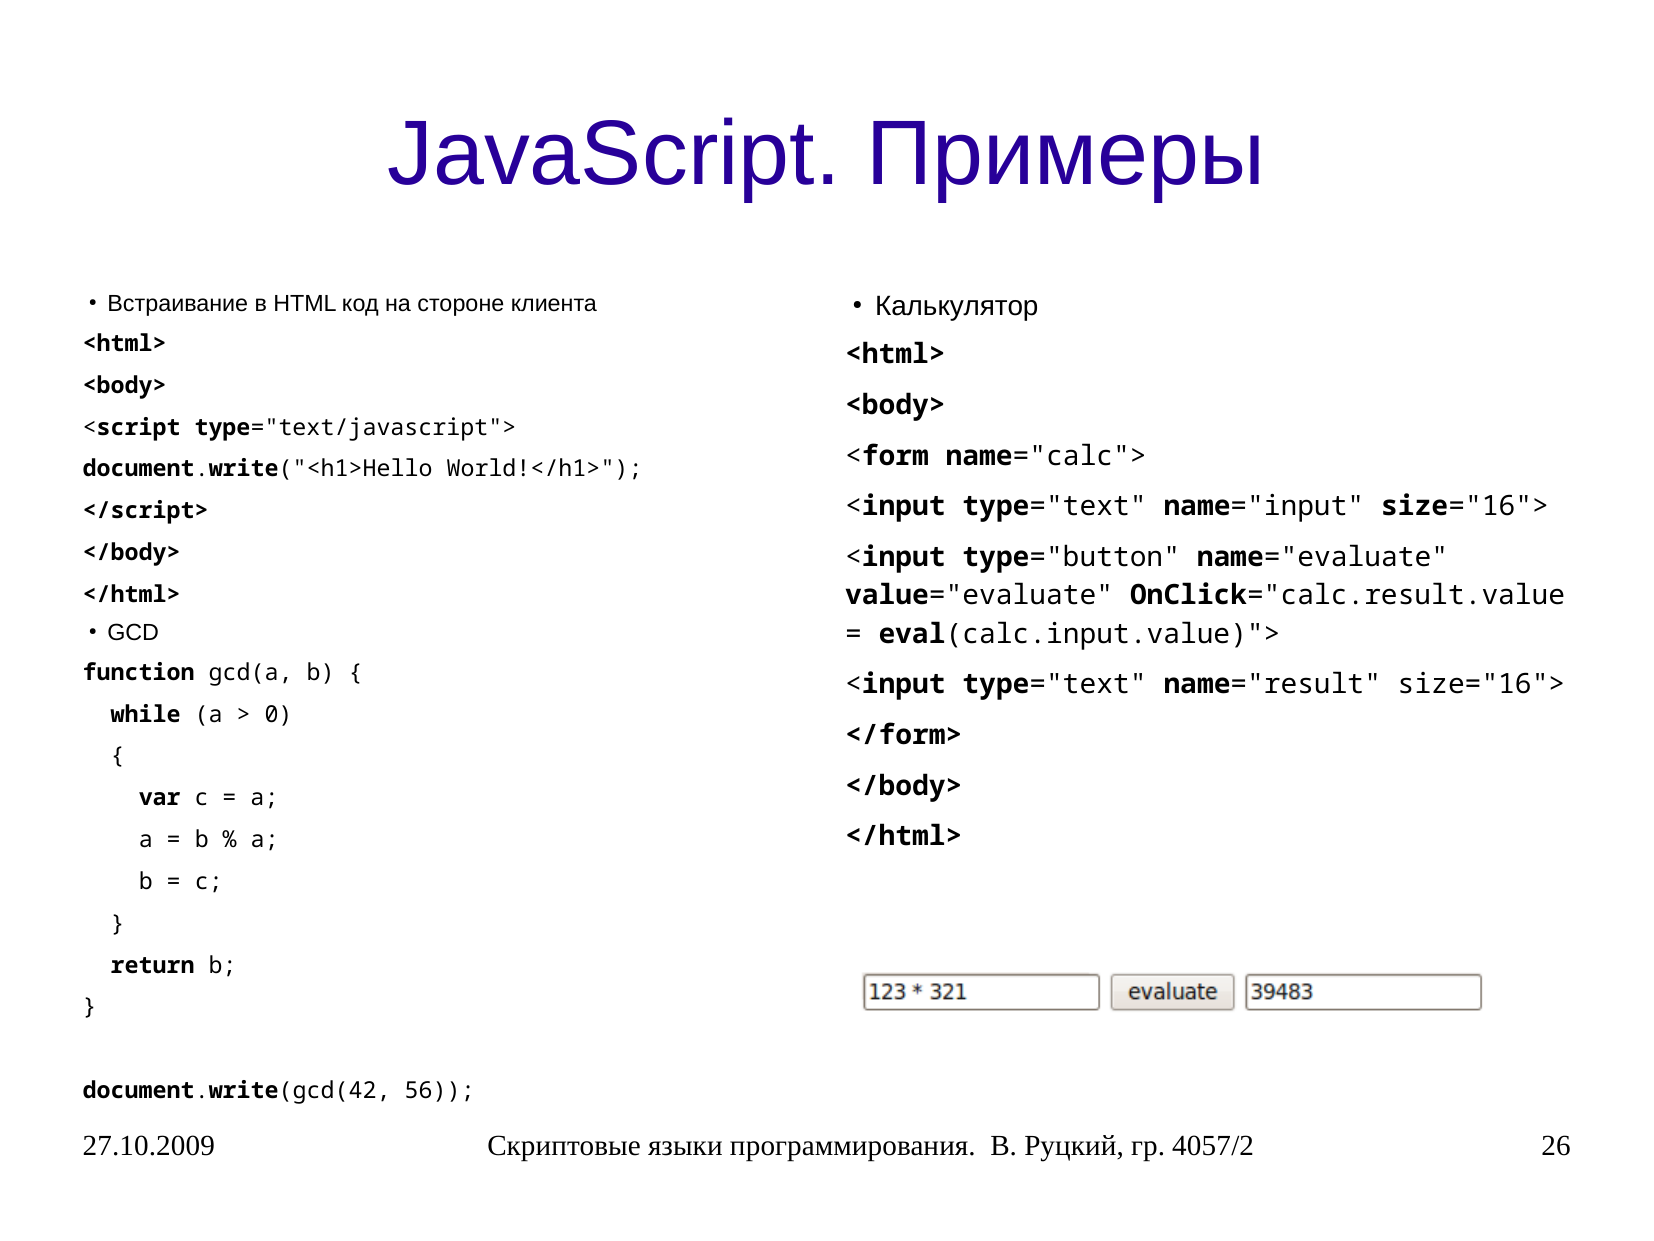

# JavaScript. Примеры
Встраивание в HTML код на стороне клиента
<html>
<body>
<script type="text/javascript">
document.write("<h1>Hello World!</h1>");
</script>
</body>
</html>
GCD
function gcd(a, b) {
 while (a > 0)
 {
 var c = a;
 a = b % a;
 b = c;
 }
 return b;
}
document.write(gcd(42, 56));
Калькулятор
<html>
<body>
<form name="calc">
<input type="text" name="input" size="16">
<input type="button" name="evaluate" value="evaluate" OnClick="calc.result.value = eval(calc.input.value)">
<input type="text" name="result" size="16">
</form>
</body>
</html>
27.10.2009
Скриптовые языки программирования. В. Руцкий, гр. 4057/2
26